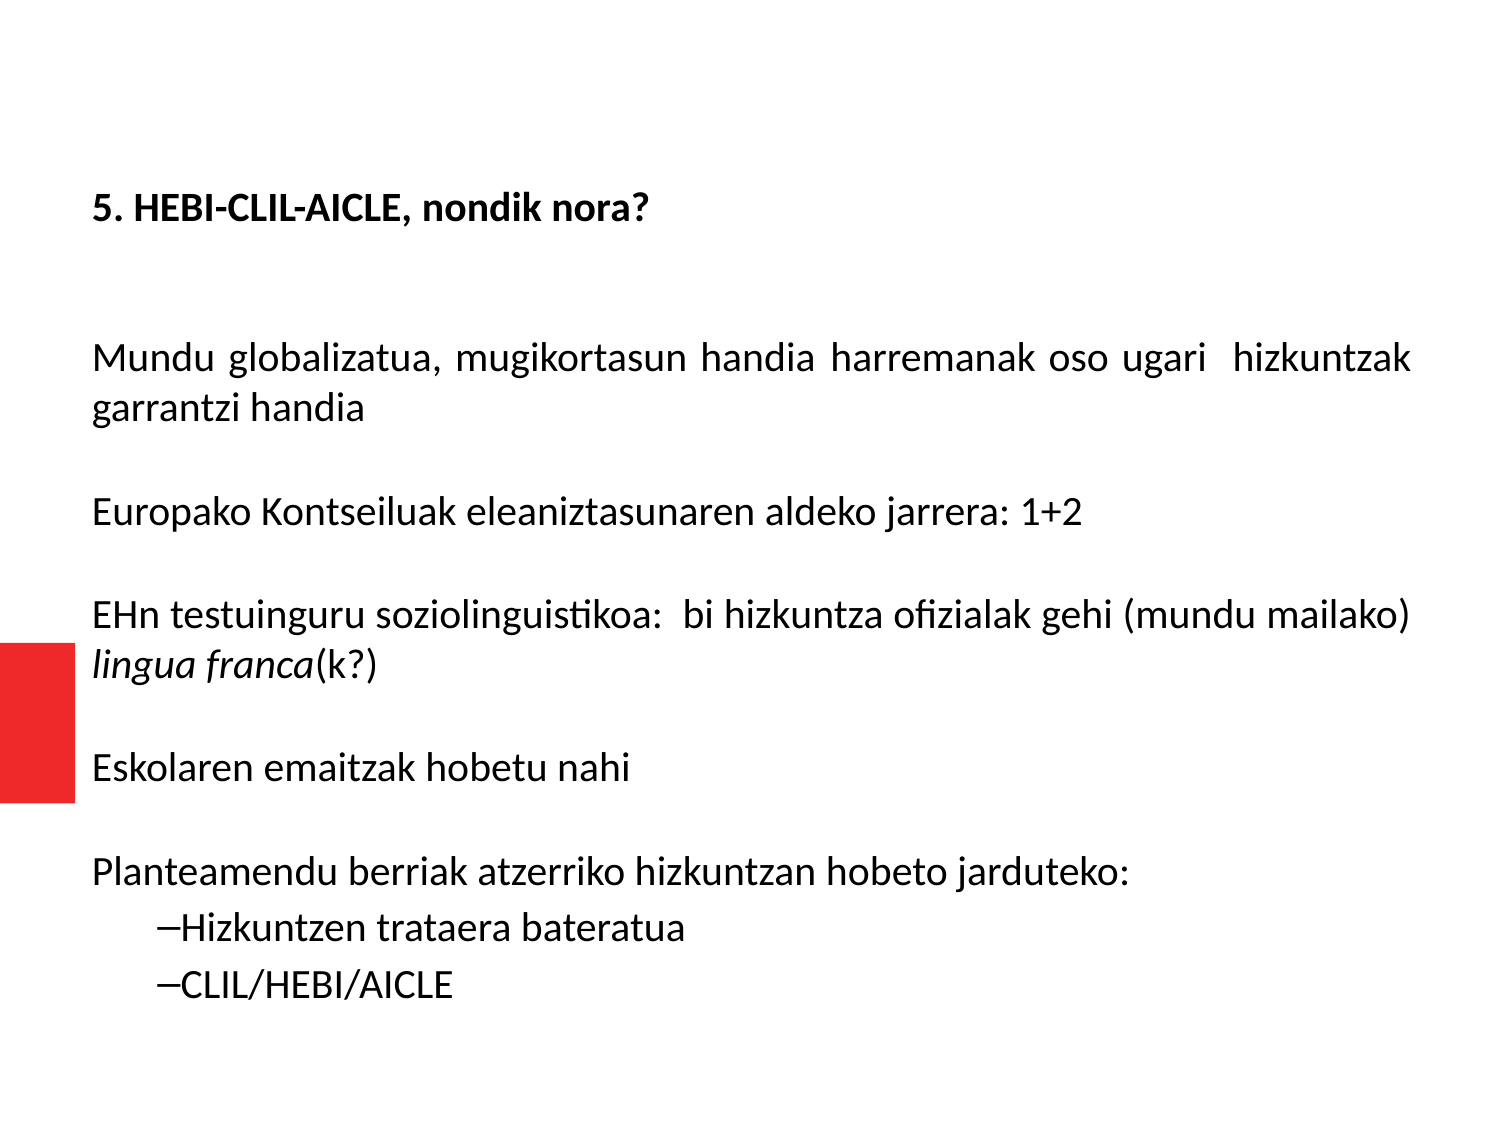

# 5. HEBI-CLIL-AICLE, nondik nora?
Mundu globalizatua, mugikortasun handia harremanak oso ugari hizkuntzak garrantzi handia
Europako Kontseiluak eleaniztasunaren aldeko jarrera: 1+2
EHn testuinguru soziolinguistikoa: bi hizkuntza ofizialak gehi (mundu mailako) lingua franca(k?)
Eskolaren emaitzak hobetu nahi
Planteamendu berriak atzerriko hizkuntzan hobeto jarduteko:
Hizkuntzen trataera bateratua
CLIL/HEBI/AICLE